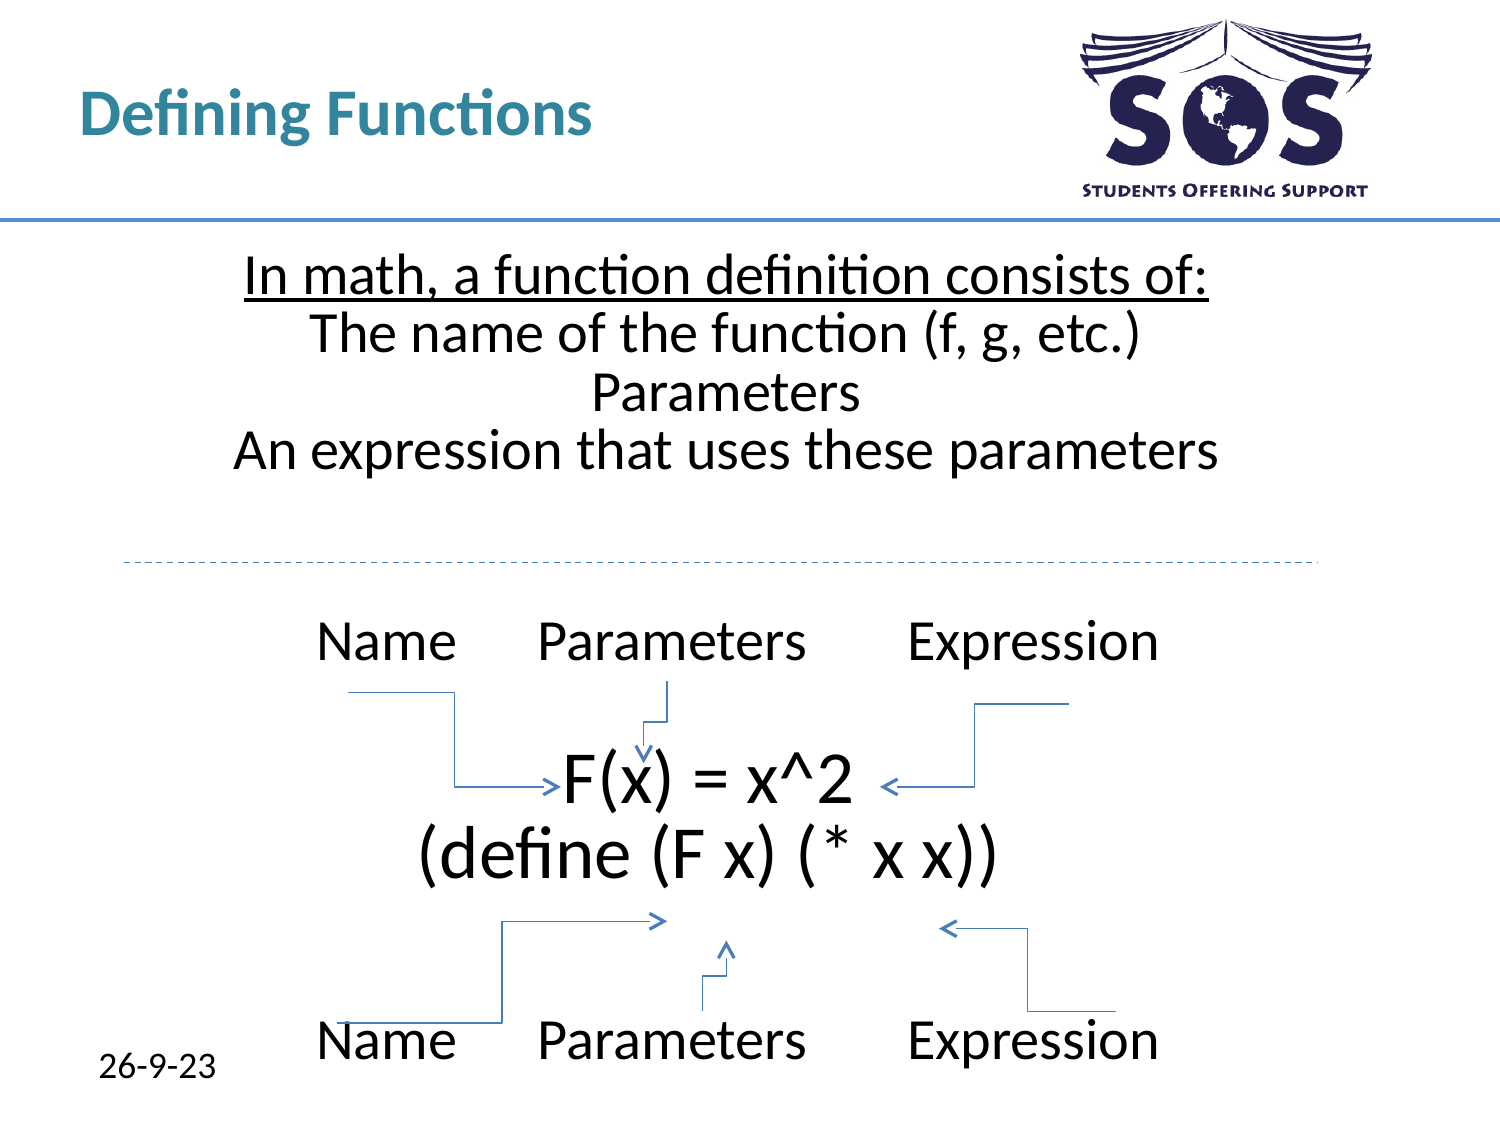

# Defining Functions
In math, a function definition consists of:
The name of the function (f, g, etc.)
Parameters
An expression that uses these parameters
Name		Parameters		Expression
F(x) = x^2
(define (F x) (* x x))
Name		Parameters		Expression